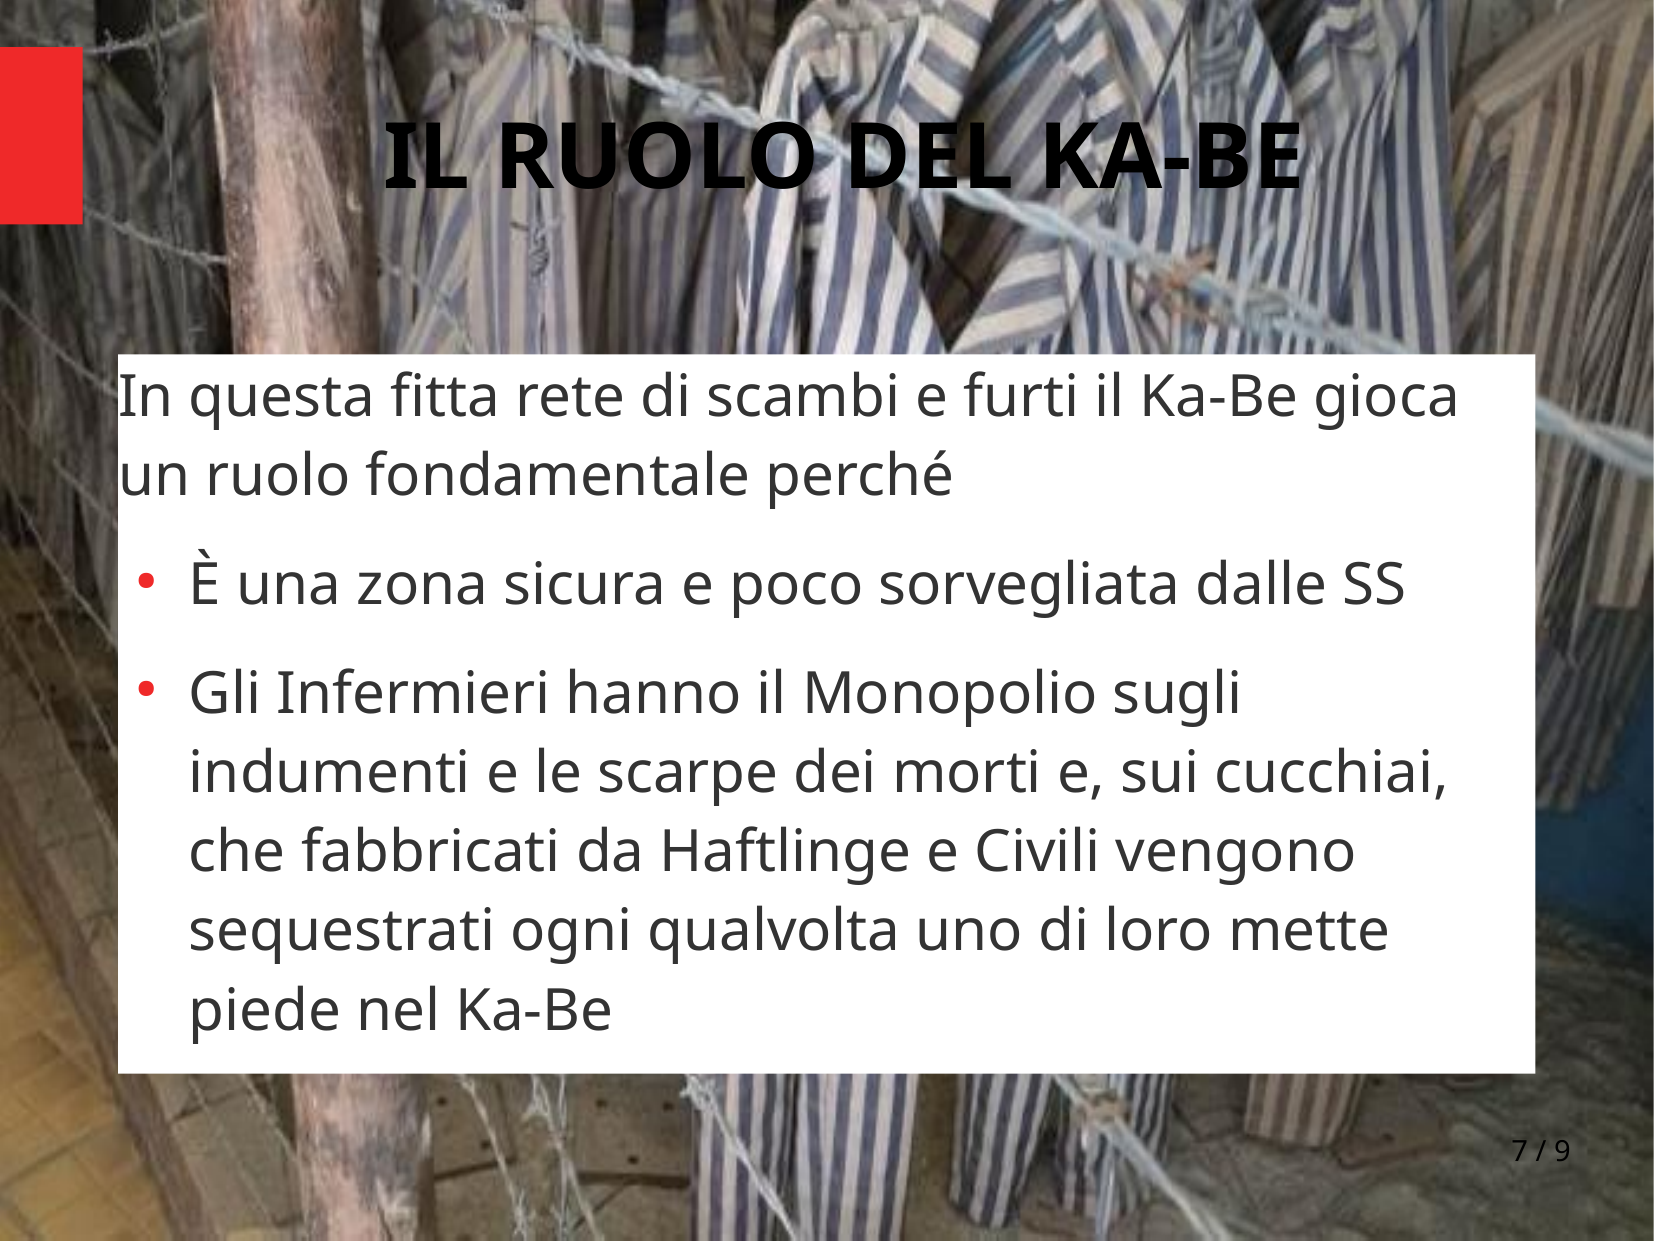

# IL RUOLO DEL KA-BE
In questa fitta rete di scambi e furti il Ka-Be gioca un ruolo fondamentale perché
È una zona sicura e poco sorvegliata dalle SS
Gli Infermieri hanno il Monopolio sugli indumenti e le scarpe dei morti e, sui cucchiai, che fabbricati da Haftlinge e Civili vengono sequestrati ogni qualvolta uno di loro mette piede nel Ka-Be
7